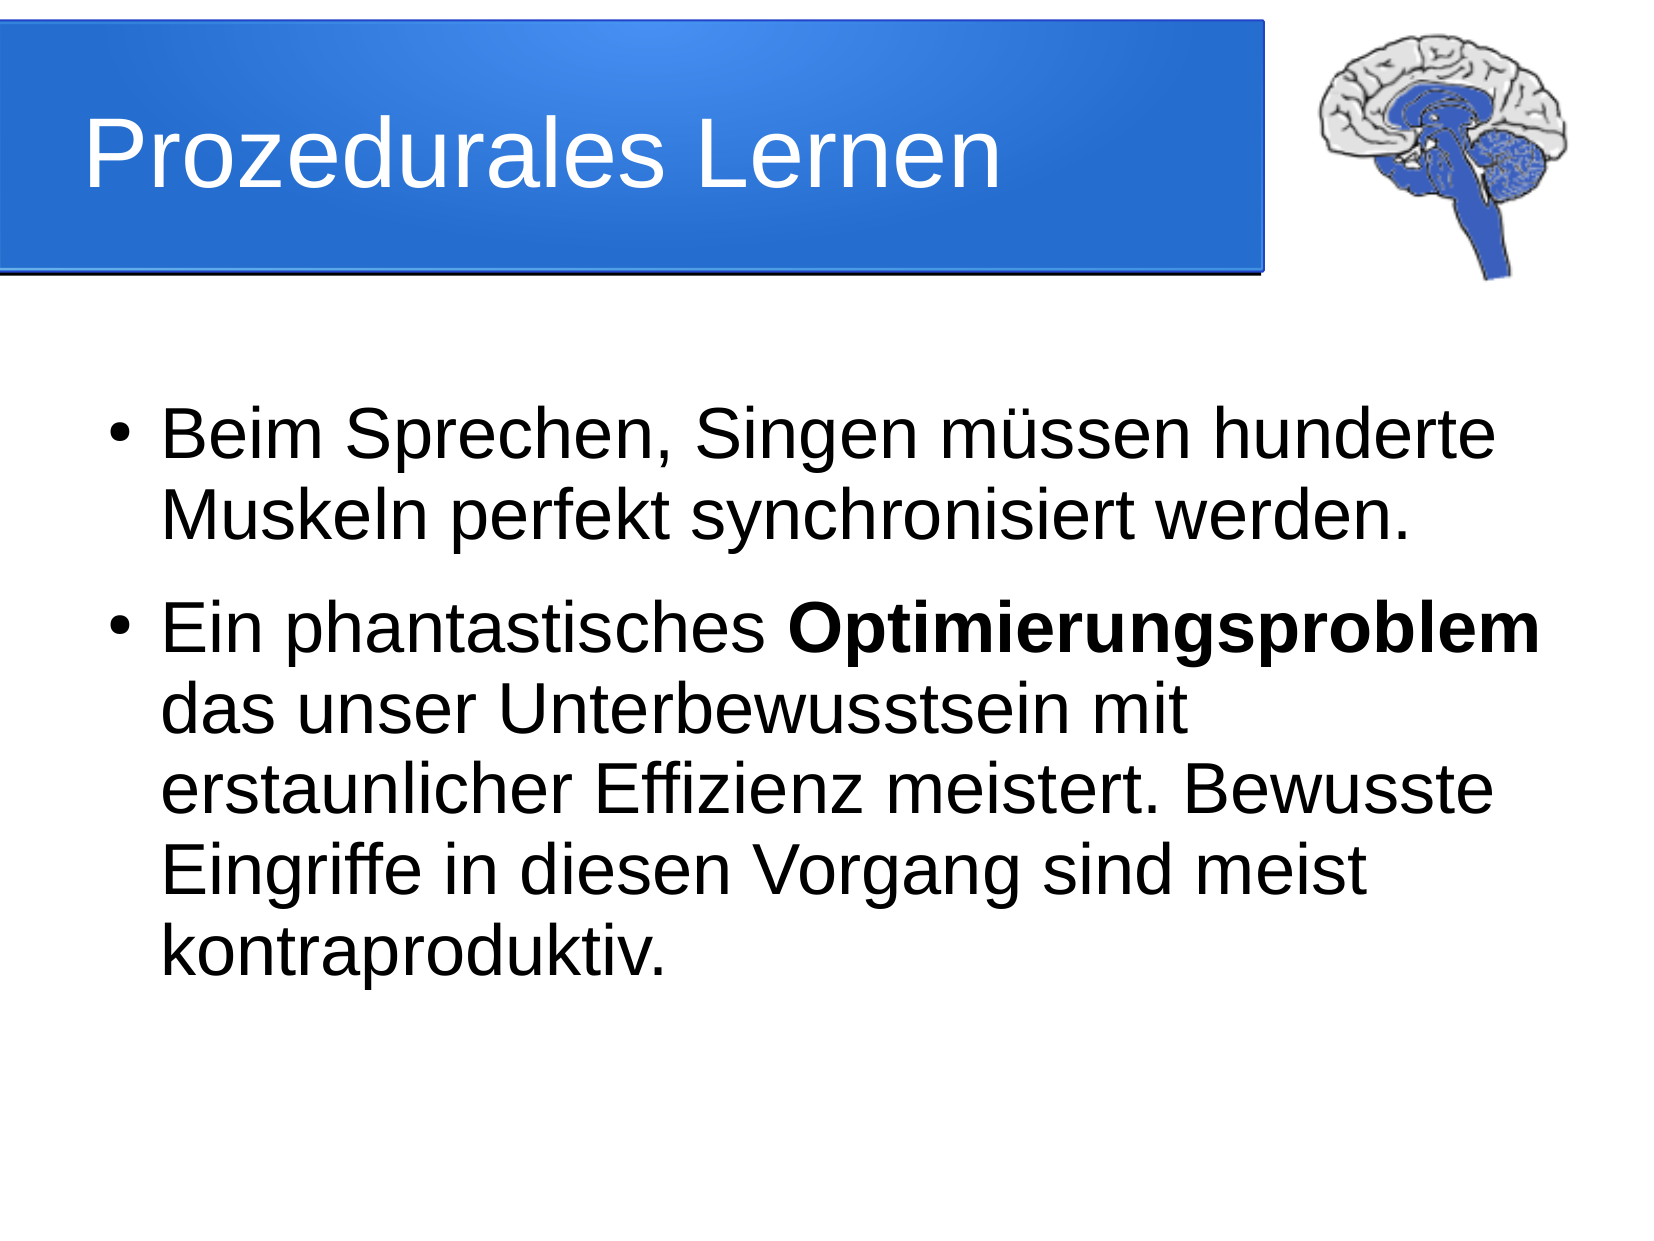

# Prozedurales Lernen
Beim Sprechen, Singen müssen hunderte Muskeln perfekt synchronisiert werden.
Ein phantastisches Optimierungsproblem das unser Unterbewusstsein mit erstaunlicher Effizienz meistert. Bewusste Eingriffe in diesen Vorgang sind meist kontraproduktiv.